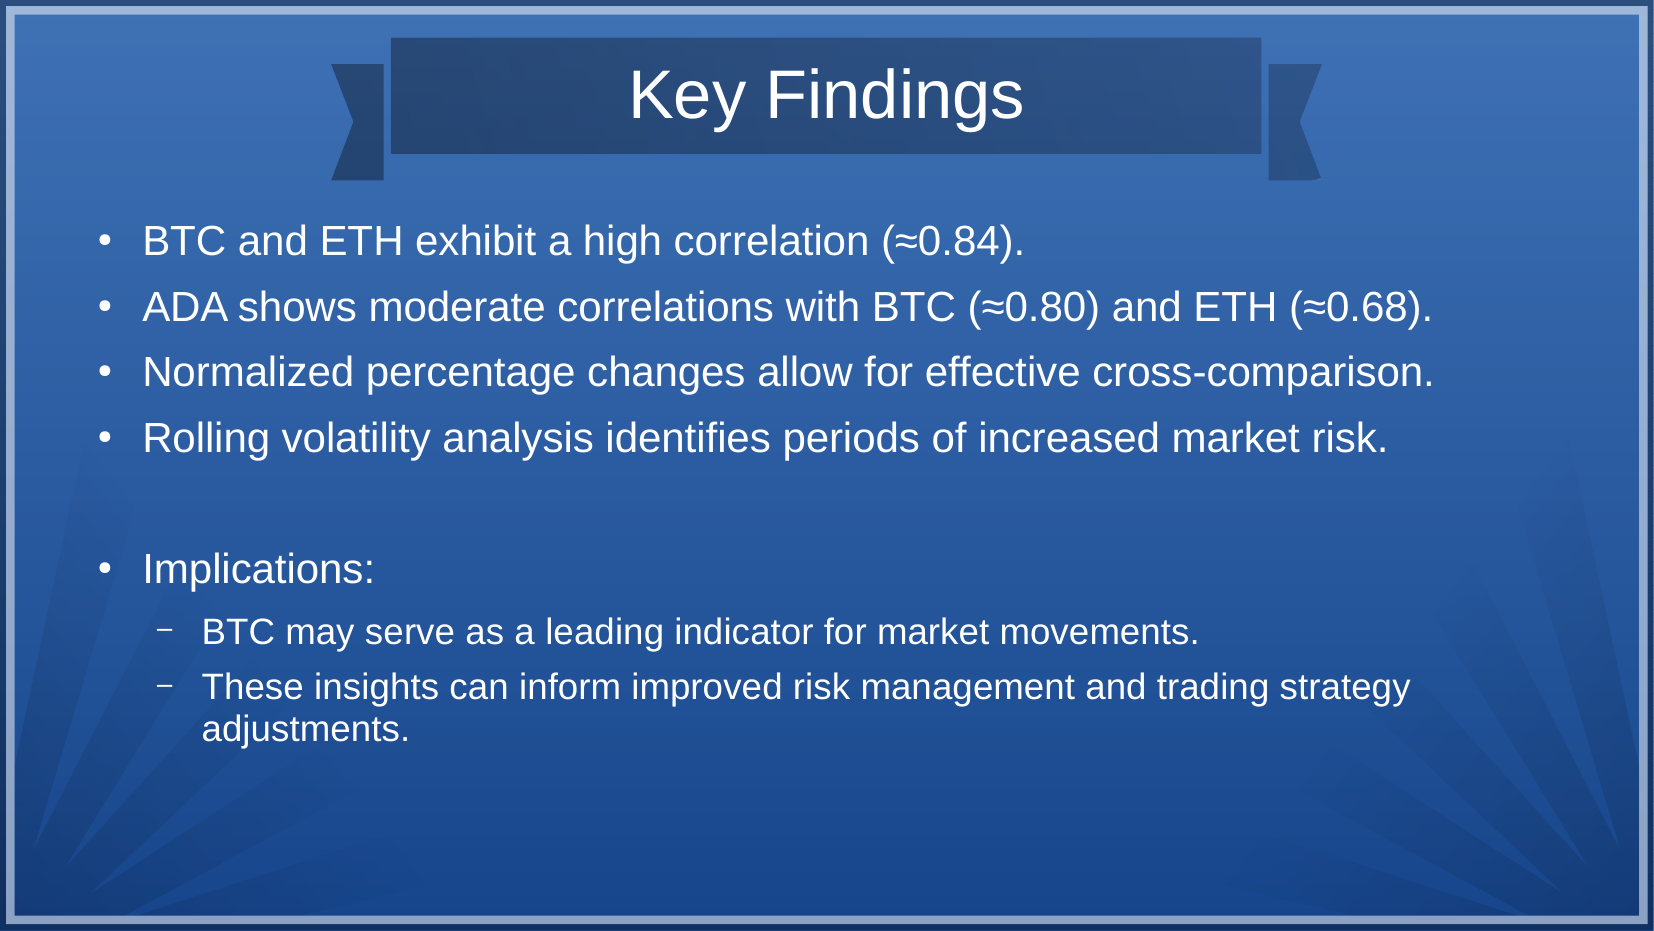

# Key Findings
BTC and ETH exhibit a high correlation (≈0.84).
ADA shows moderate correlations with BTC (≈0.80) and ETH (≈0.68).
Normalized percentage changes allow for effective cross-comparison.
Rolling volatility analysis identifies periods of increased market risk.
Implications:
BTC may serve as a leading indicator for market movements.
These insights can inform improved risk management and trading strategy adjustments.